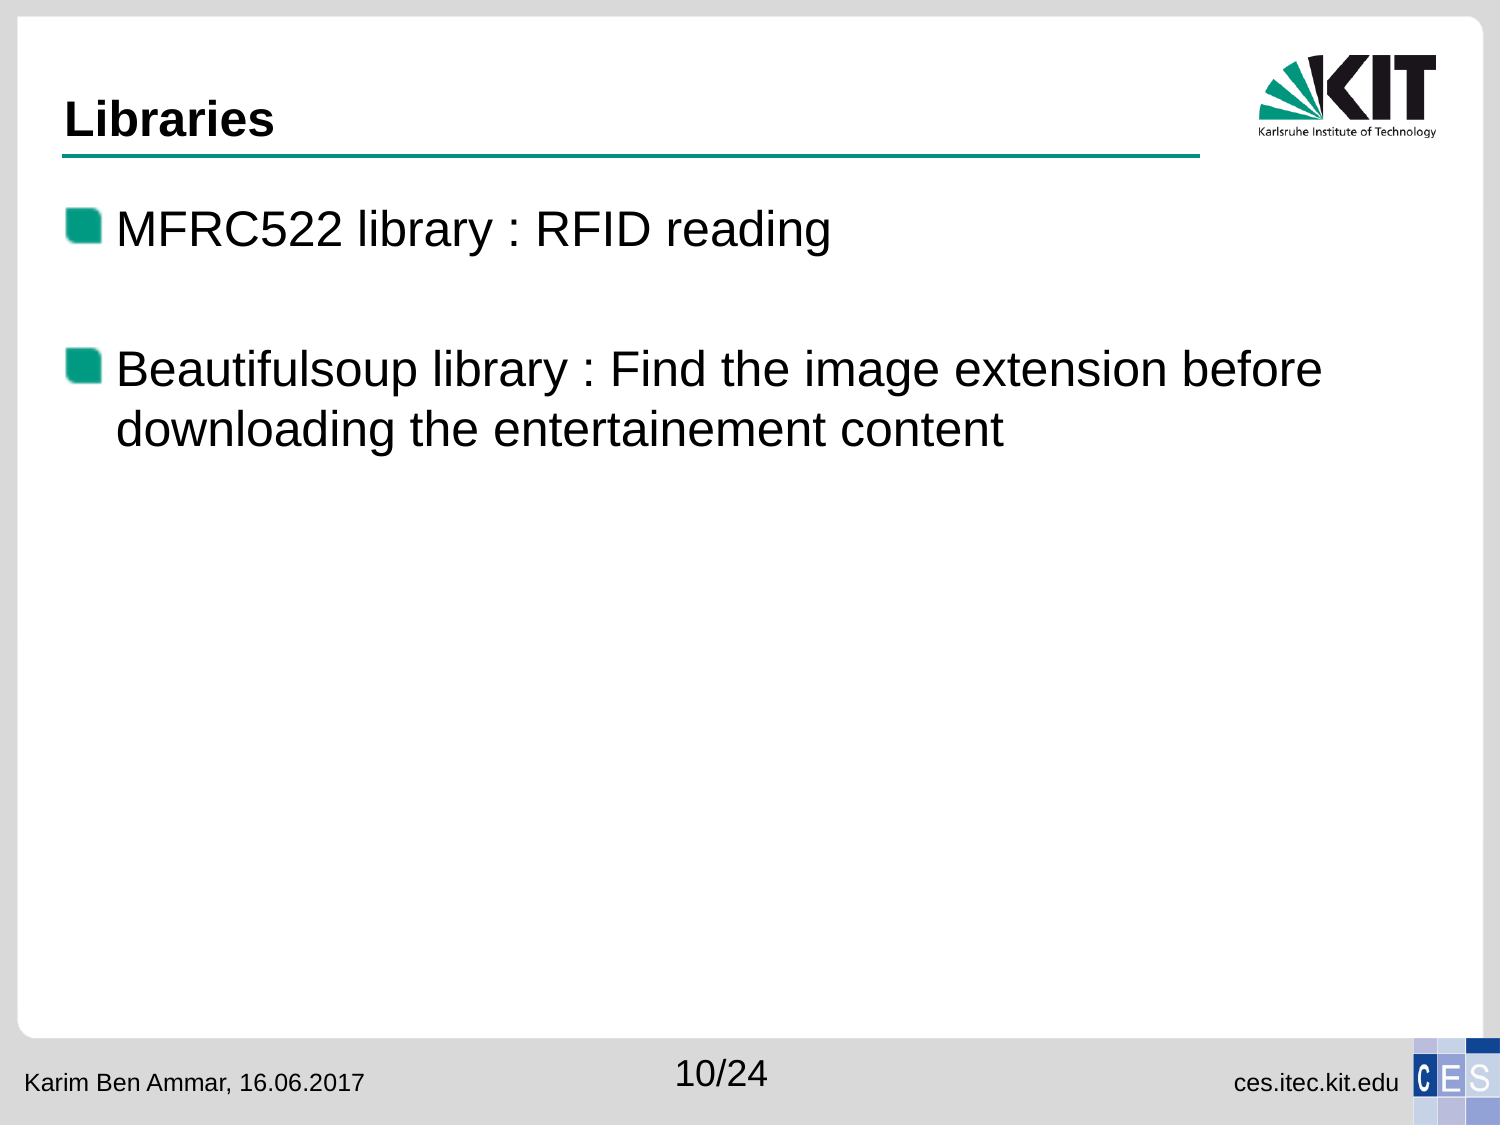

# Libraries
MFRC522 library : RFID reading
Beautifulsoup library : Find the image extension before downloading the entertainement content
10/24